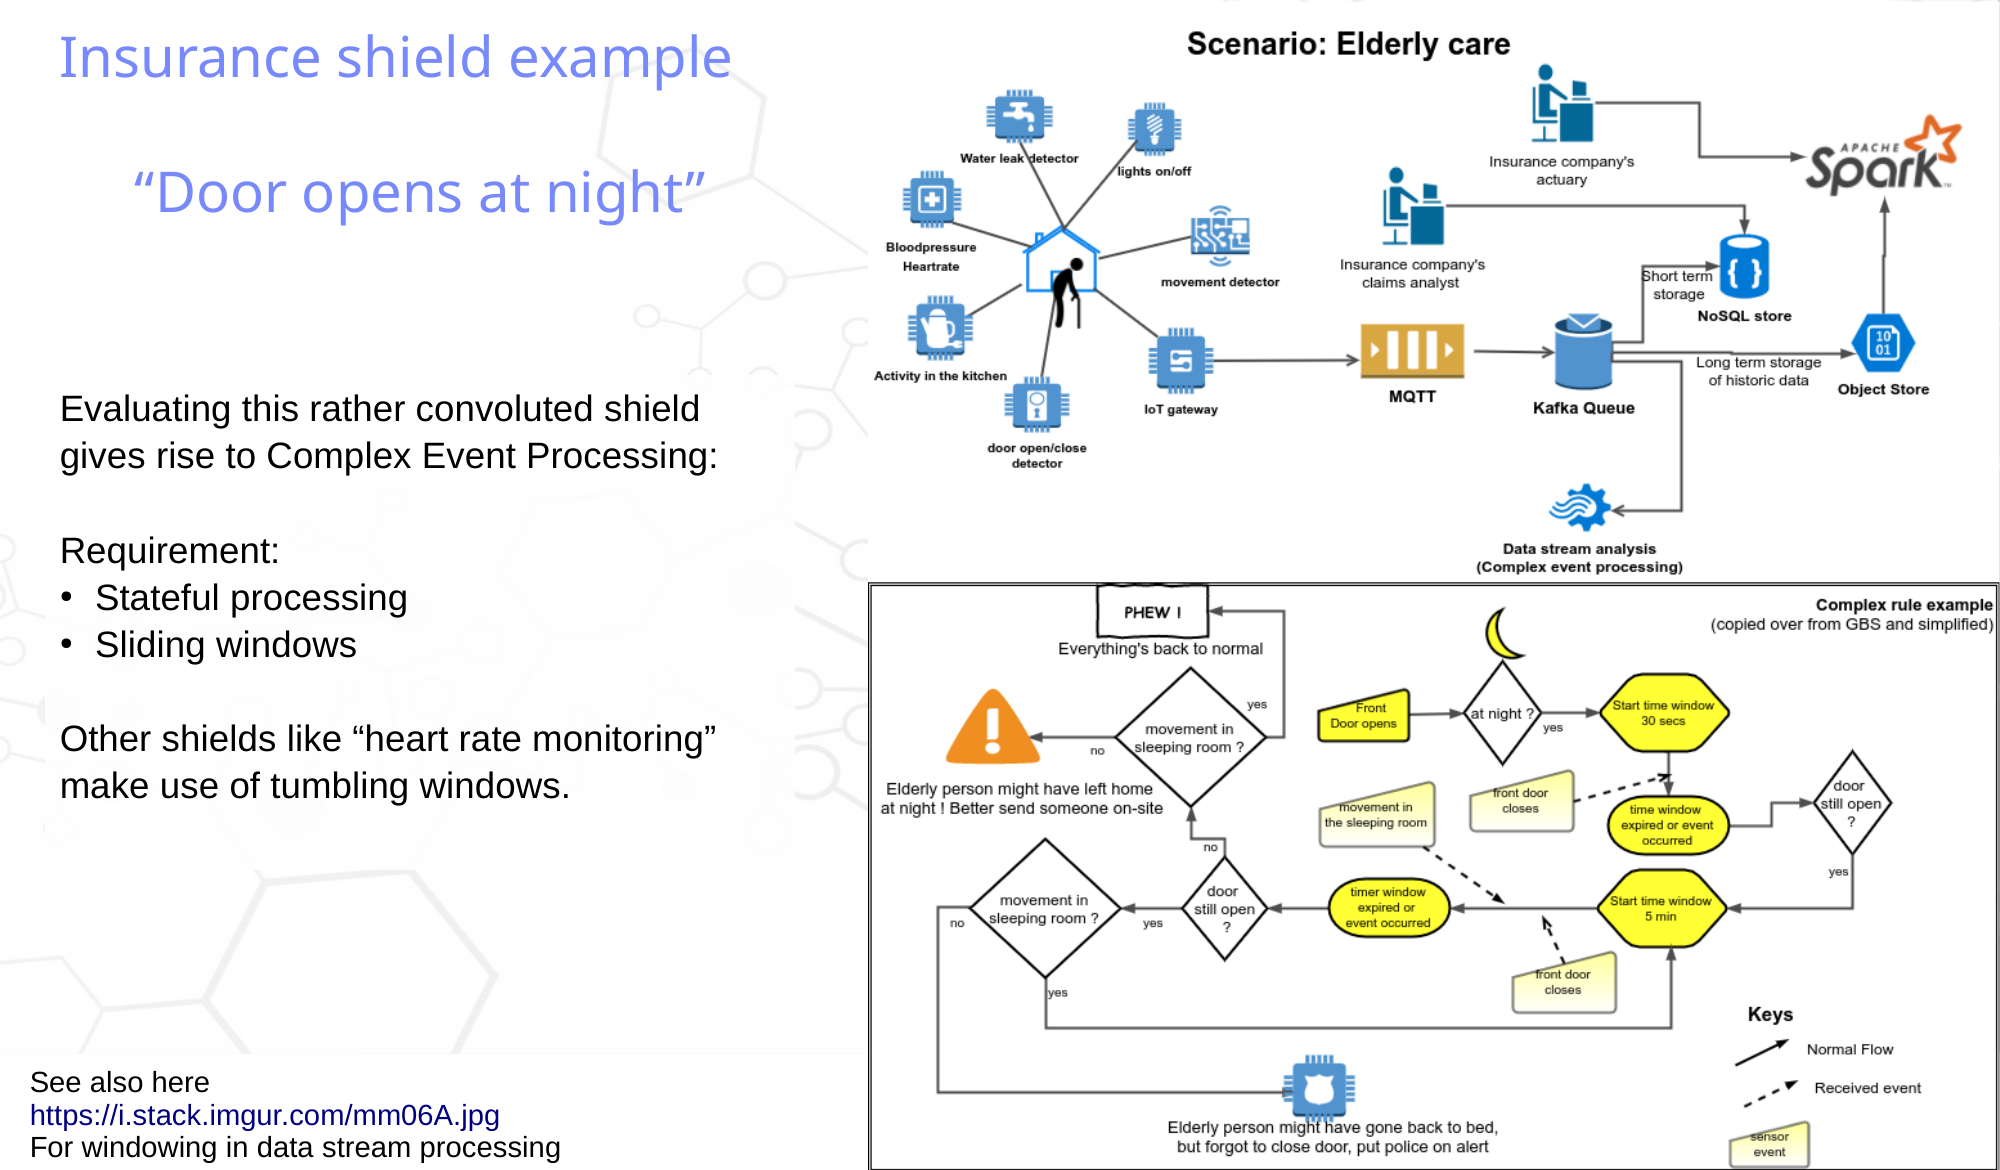

Insurance shield example
	“Door opens at night”
Evaluating this rather convoluted shield gives rise to Complex Event Processing:
Requirement:
Stateful processing
Sliding windows
Other shields like “heart rate monitoring” make use of tumbling windows.
See also here
https://i.stack.imgur.com/mm06A.jpg
For windowing in data stream processing